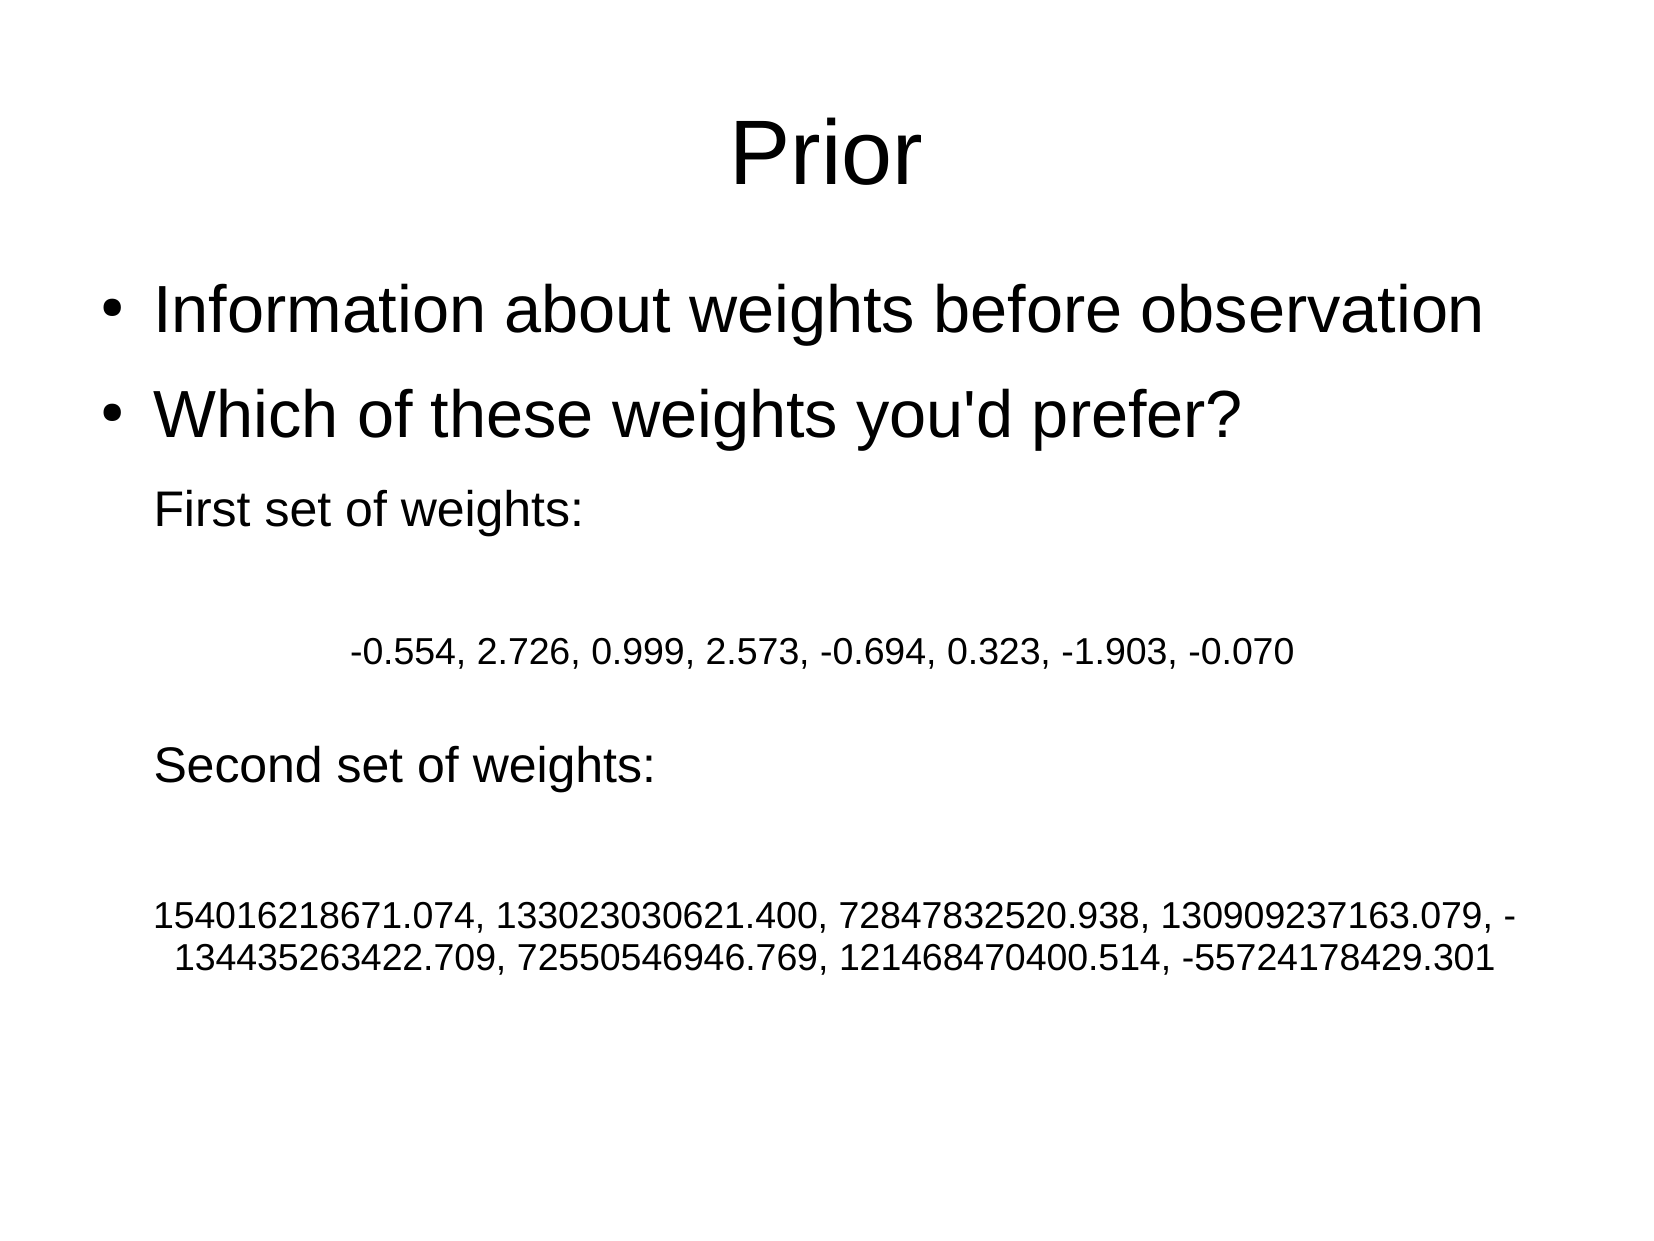

# Prior
Information about weights before observation
Which of these weights you'd prefer?
First set of weights:
Second set of weights:
-0.554, 2.726, 0.999, 2.573, -0.694, 0.323, -1.903, -0.070
154016218671.074, 133023030621.400, 72847832520.938, 130909237163.079, -134435263422.709, 72550546946.769, 121468470400.514, -55724178429.301